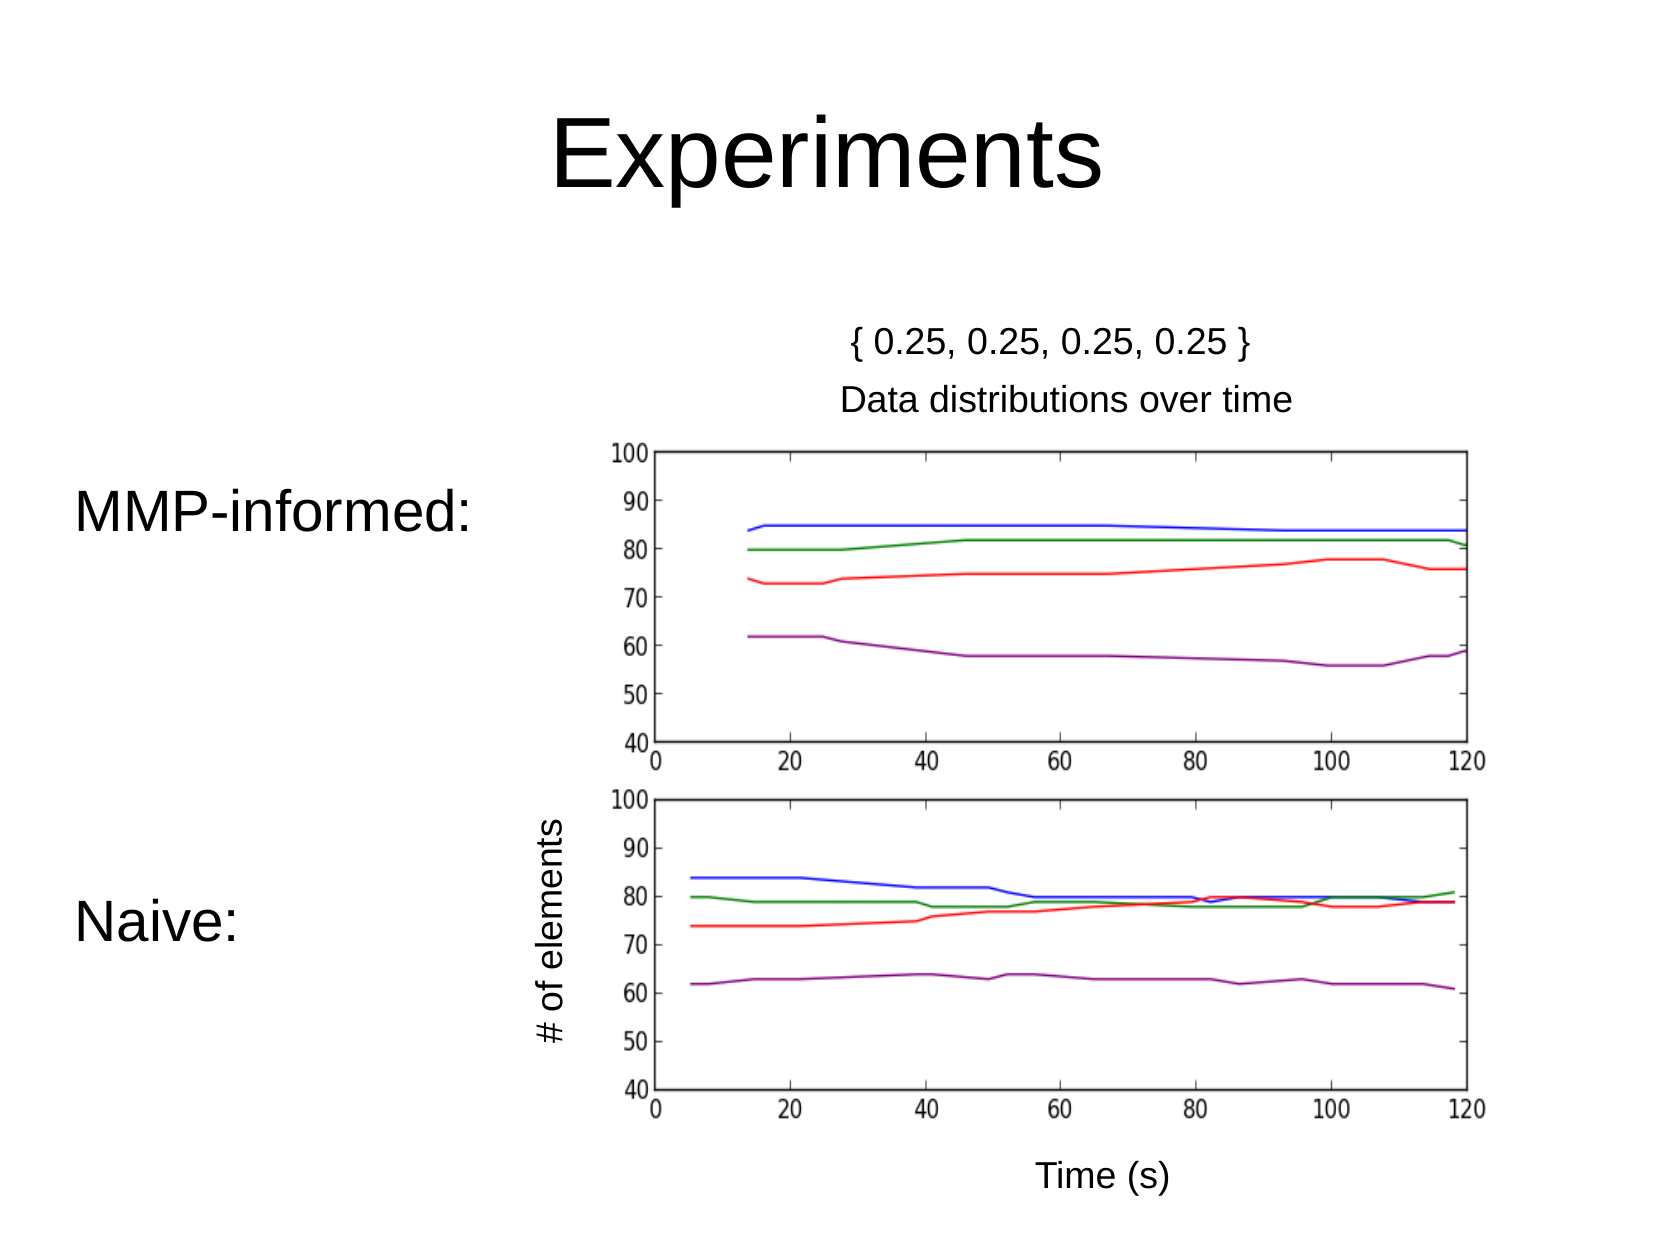

# Experiments
{ 0.25, 0.25, 0.25, 0.25 }
Data distributions over time
MMP-informed:
# of elements
Naive:
Time (s)